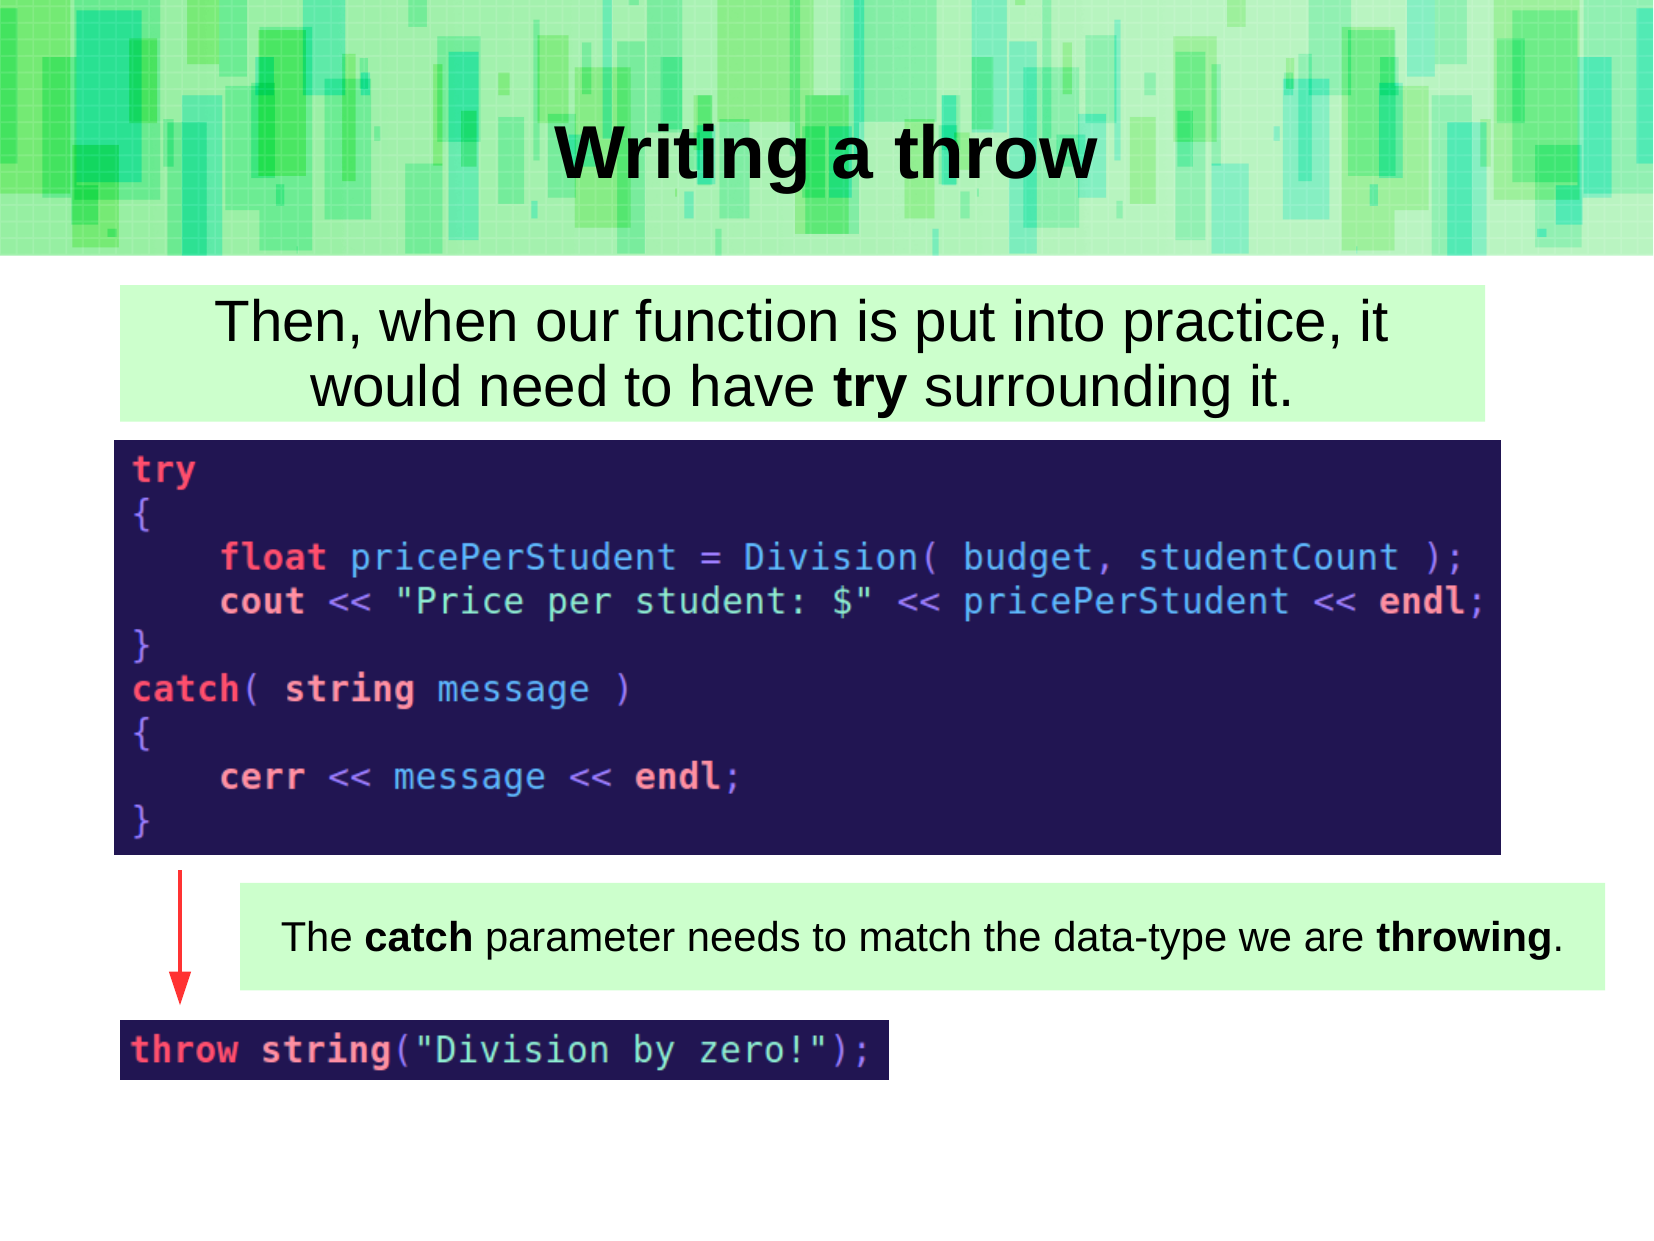

# Writing a throw
Then, when our function is put into practice, it would need to have try surrounding it.
The catch parameter needs to match the data-type we are throwing.